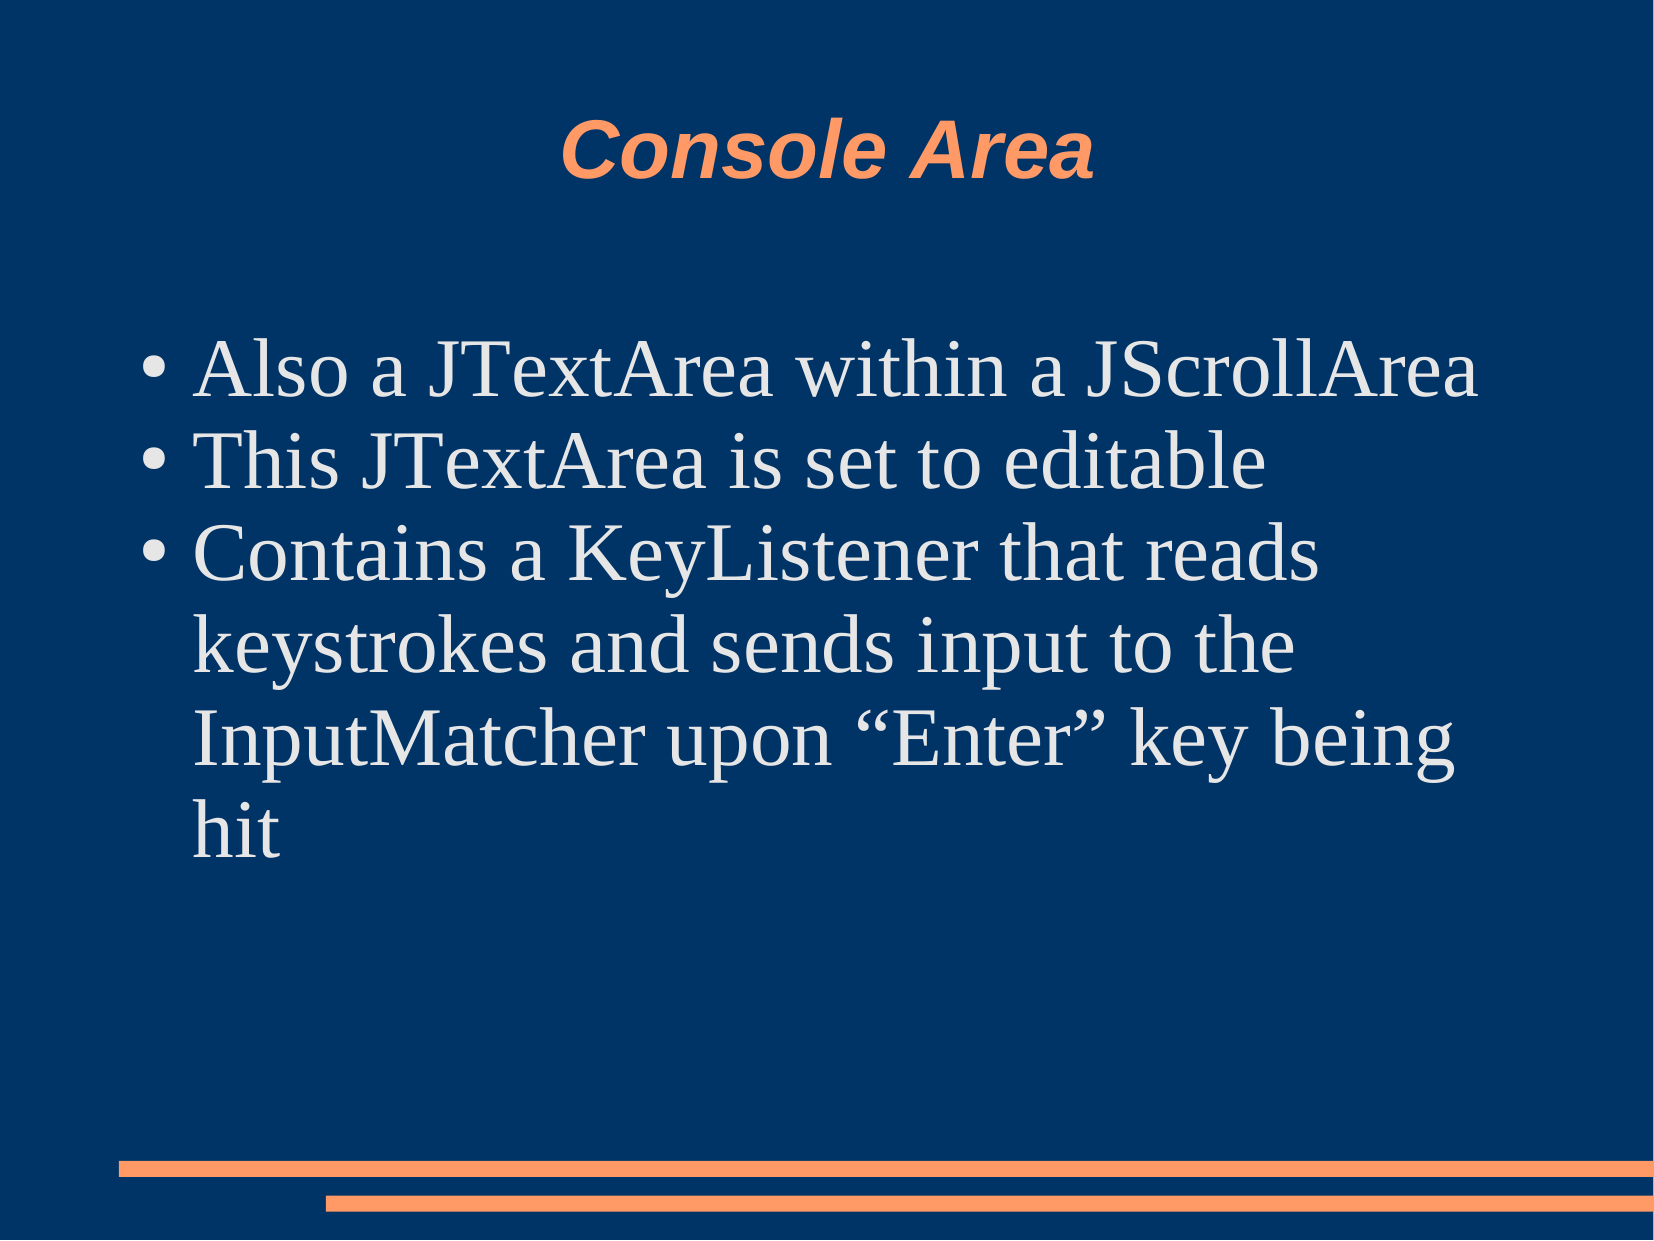

# Console Area
Also a JTextArea within a JScrollArea
This JTextArea is set to editable
Contains a KeyListener that reads keystrokes and sends input to the InputMatcher upon “Enter” key being hit